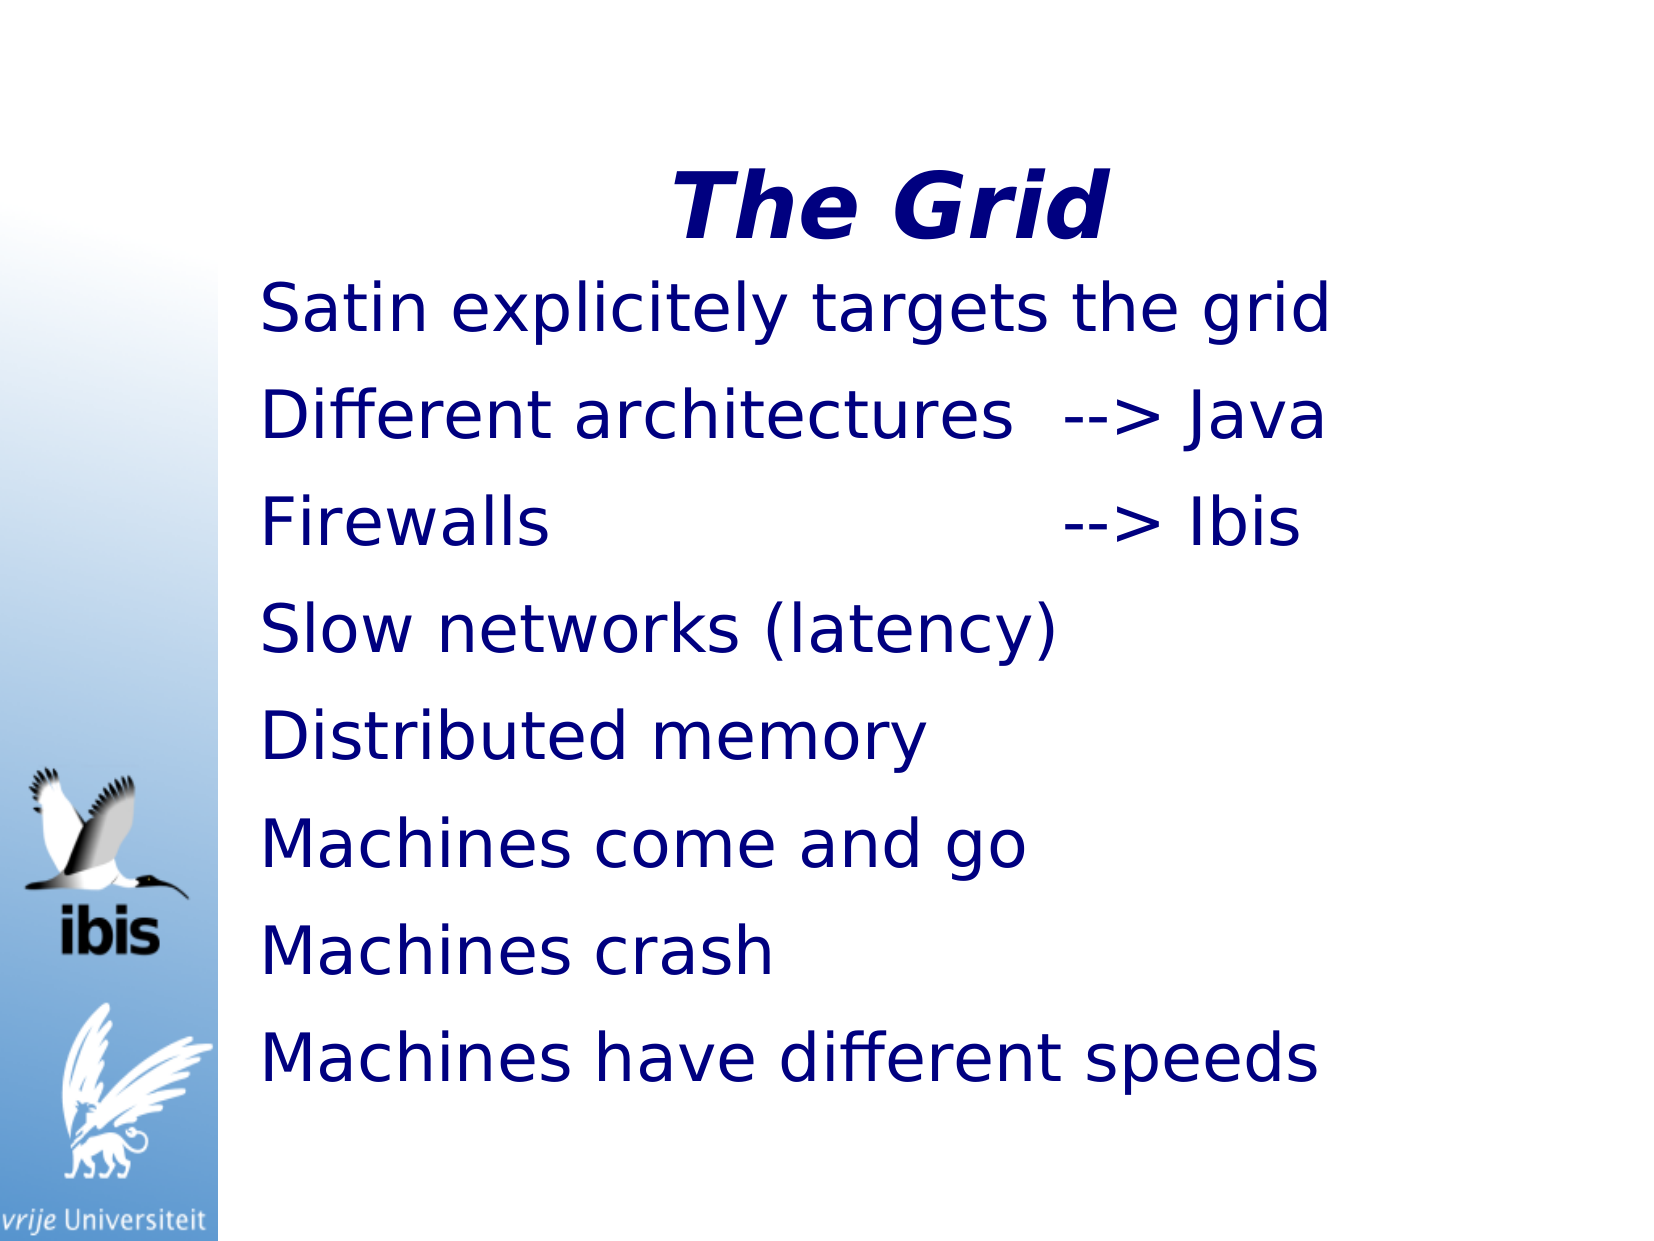

# The Grid
Satin explicitely targets the grid
Different architectures	--> Java
Firewalls 							--> Ibis
Slow networks (latency)
Distributed memory
Machines come and go
Machines crash
Machines have different speeds